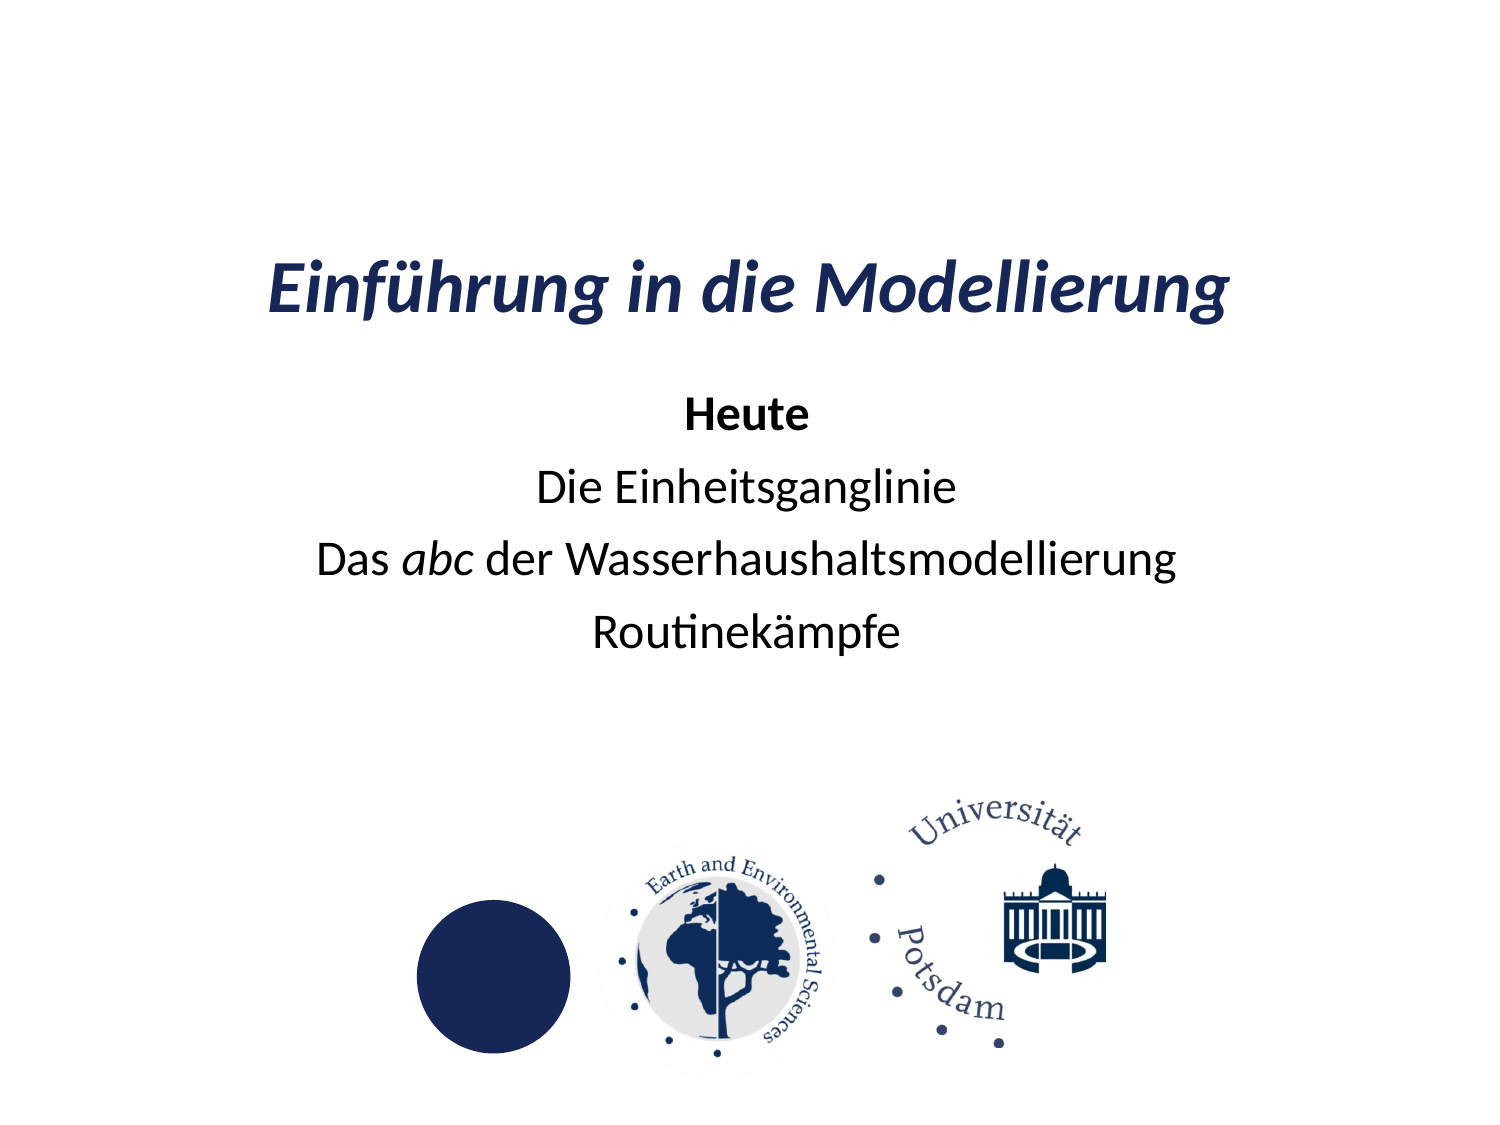

Einführung in die Modellierung
Heute
Die Einheitsganglinie
Das abc der Wasserhaushaltsmodellierung
Routinekämpfe